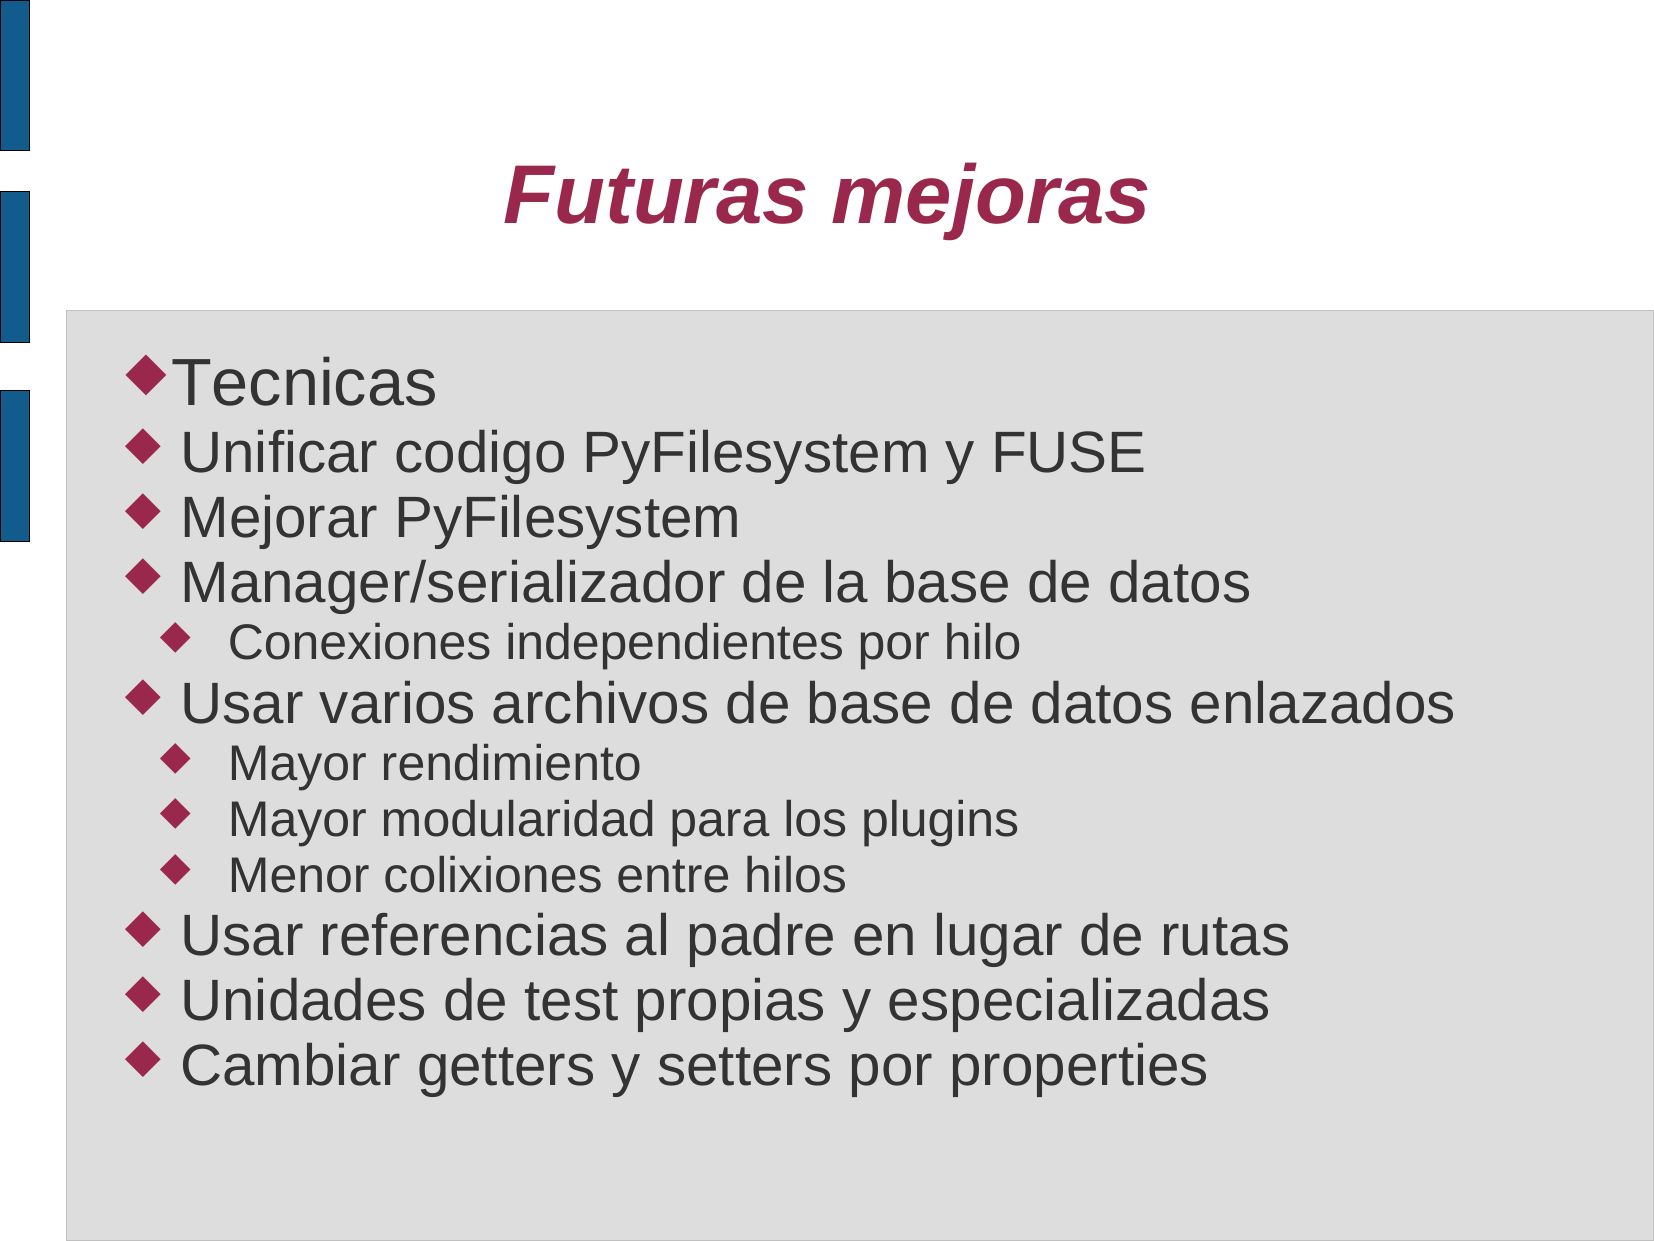

# Futuras mejoras
Tecnicas
Unificar codigo PyFilesystem y FUSE
Mejorar PyFilesystem
Manager/serializador de la base de datos
Conexiones independientes por hilo
Usar varios archivos de base de datos enlazados
Mayor rendimiento
Mayor modularidad para los plugins
Menor colixiones entre hilos
Usar referencias al padre en lugar de rutas
Unidades de test propias y especializadas
Cambiar getters y setters por properties